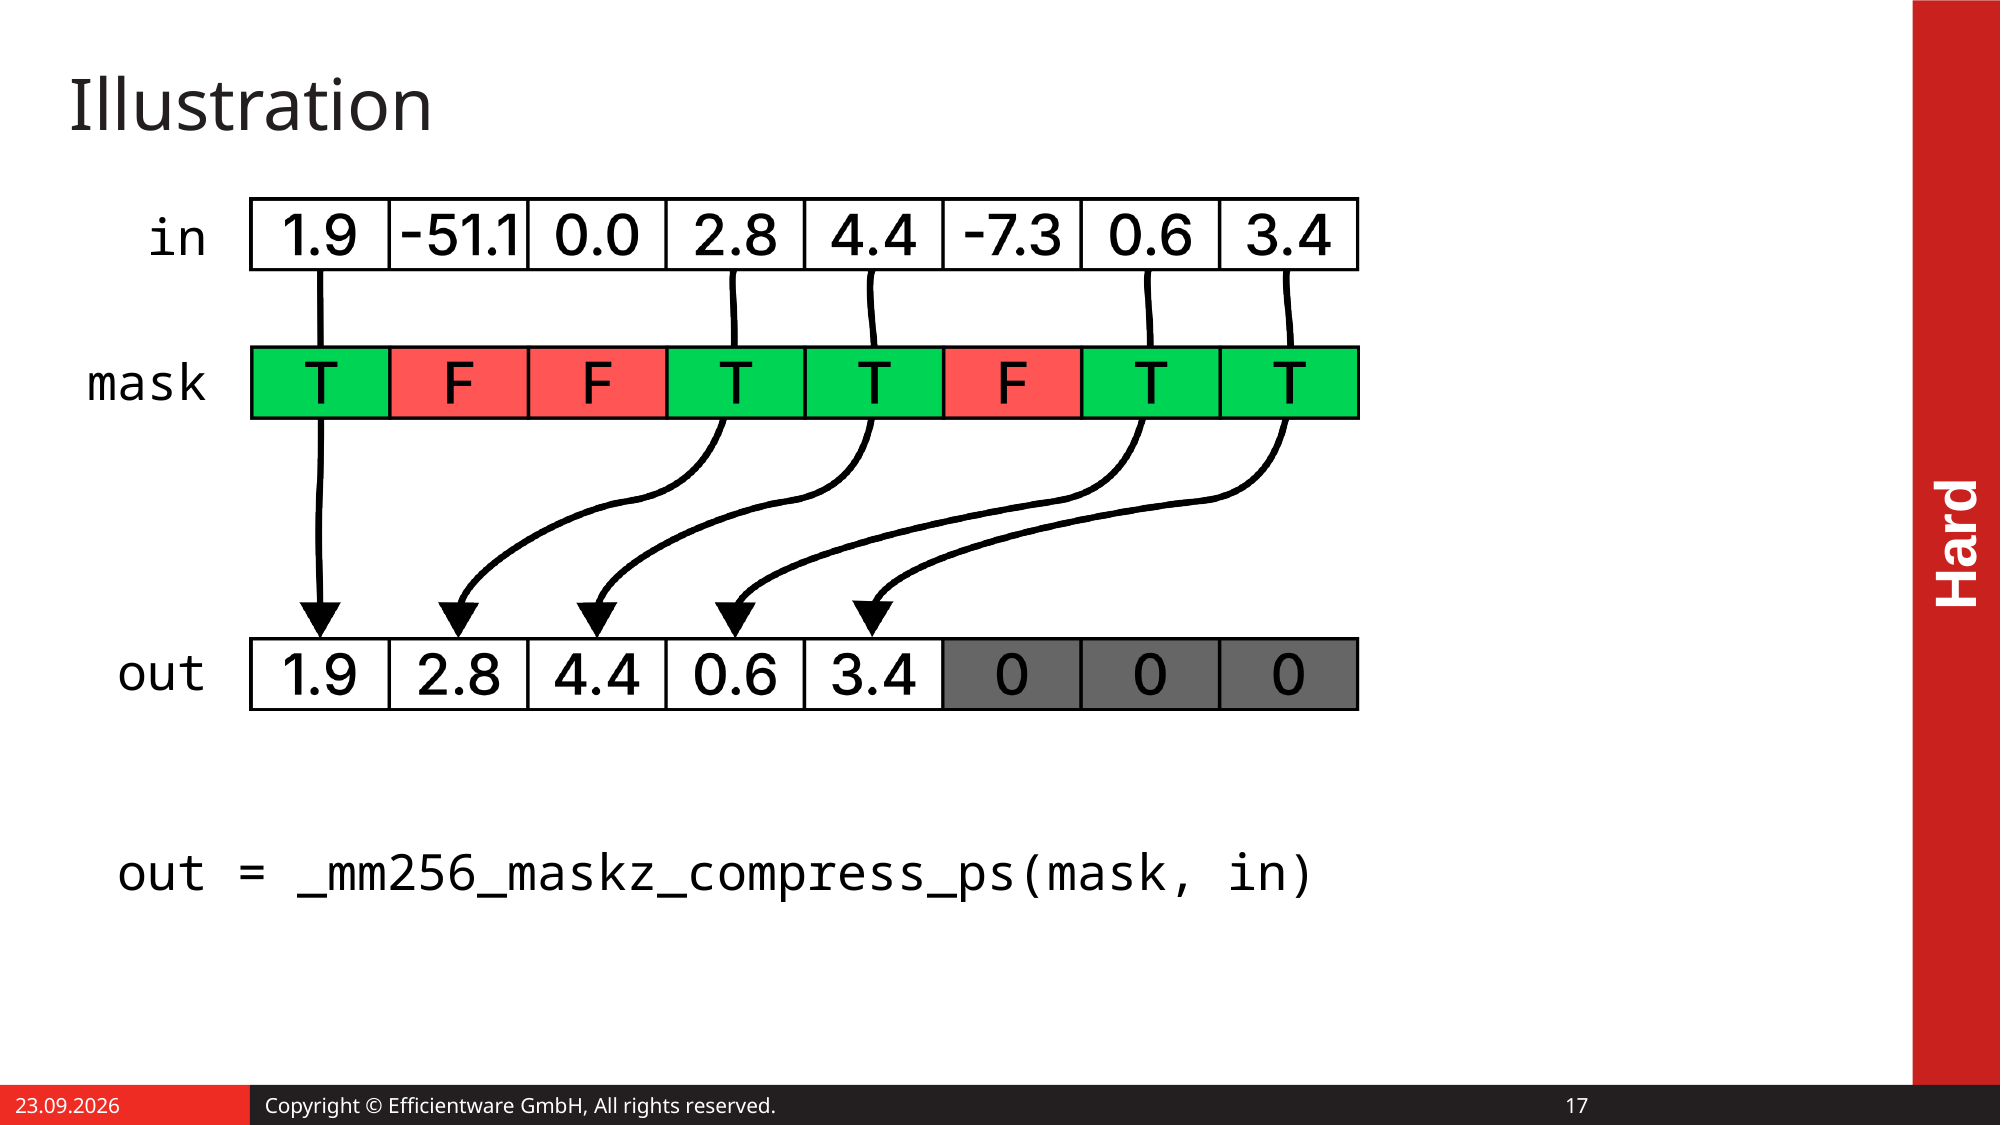

# Illustration
in
mask
out
Hard
out = _mm256_maskz_compress_ps(mask, in)
Copyright © Efficientware GmbH, All rights reserved.